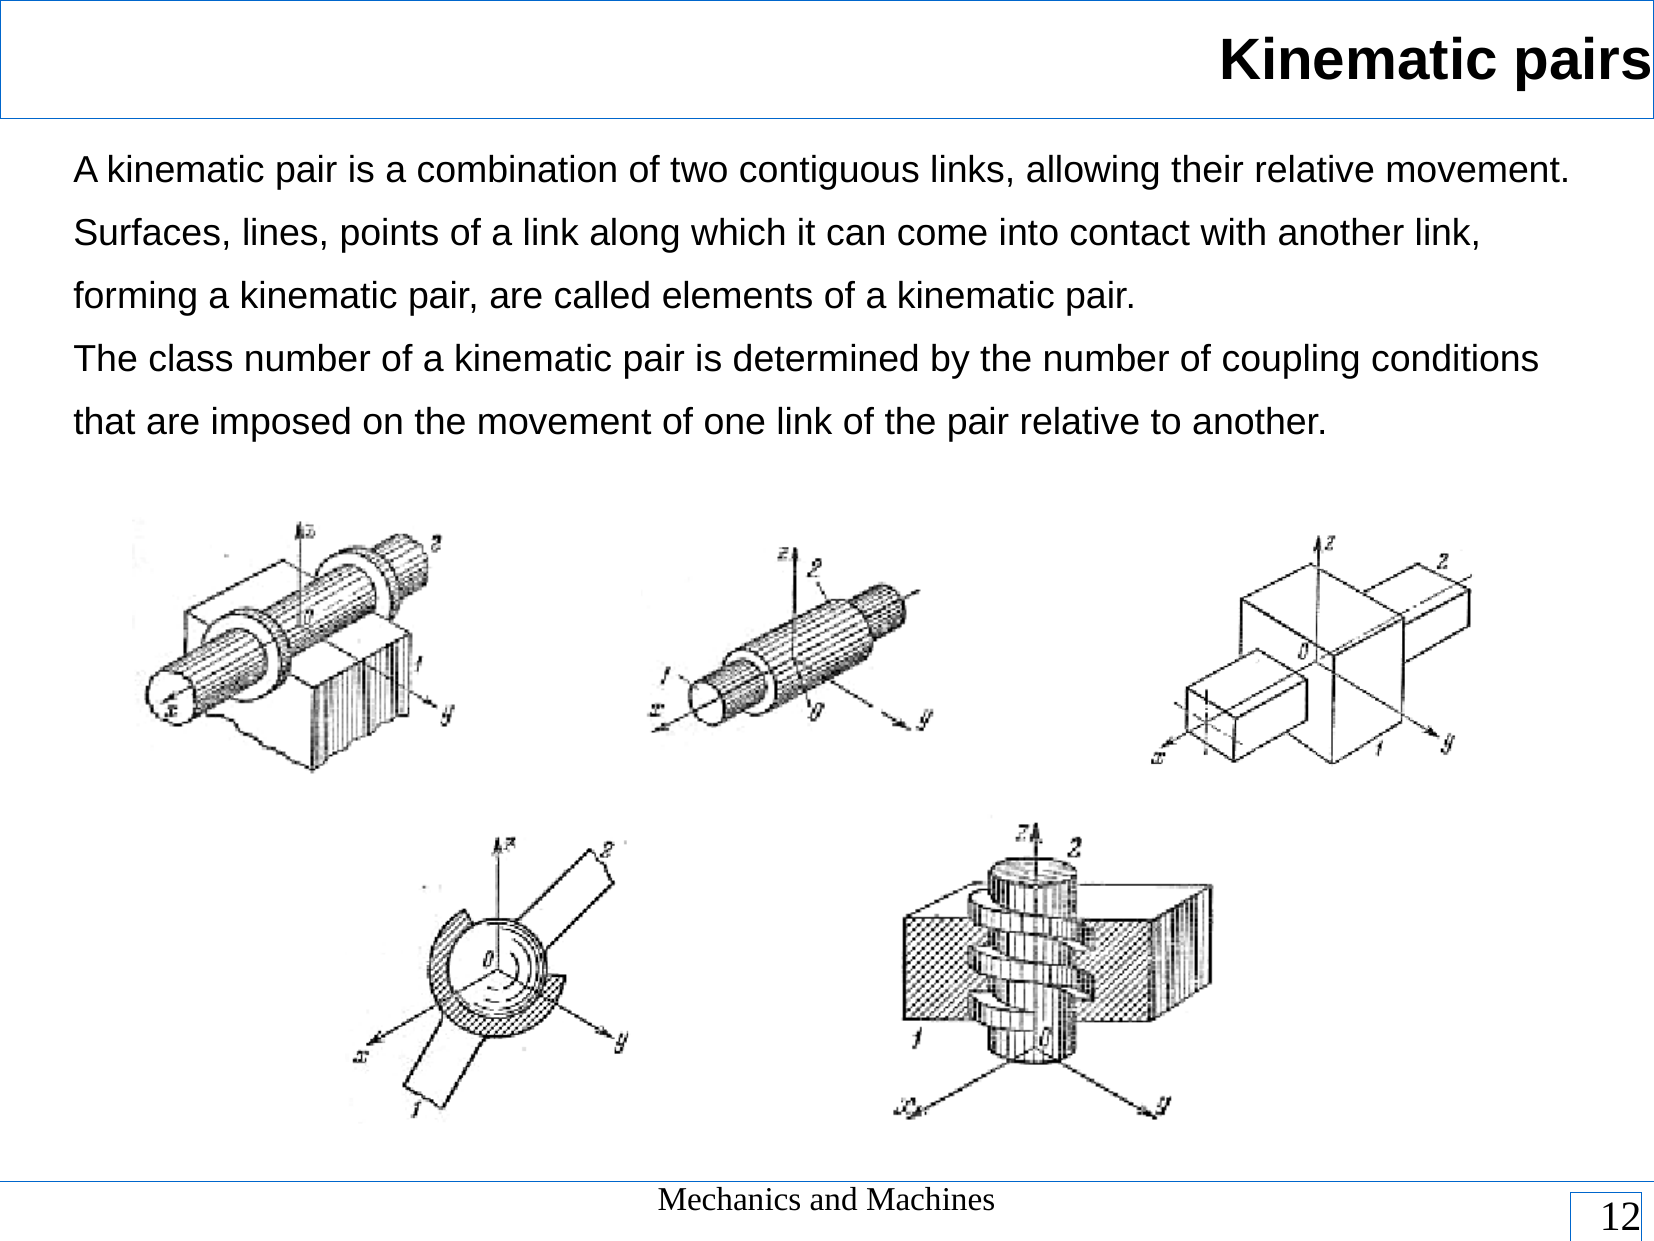

# Kinematic pairs
A kinematic pair is a combination of two contiguous links, allowing their relative movement. Surfaces, lines, points of a link along which it can come into contact with another link, forming a kinematic pair, are called elements of a kinematic pair.
The class number of a kinematic pair is determined by the number of coupling conditions that are imposed on the movement of one link of the pair relative to another.
Mechanics and Machines
12